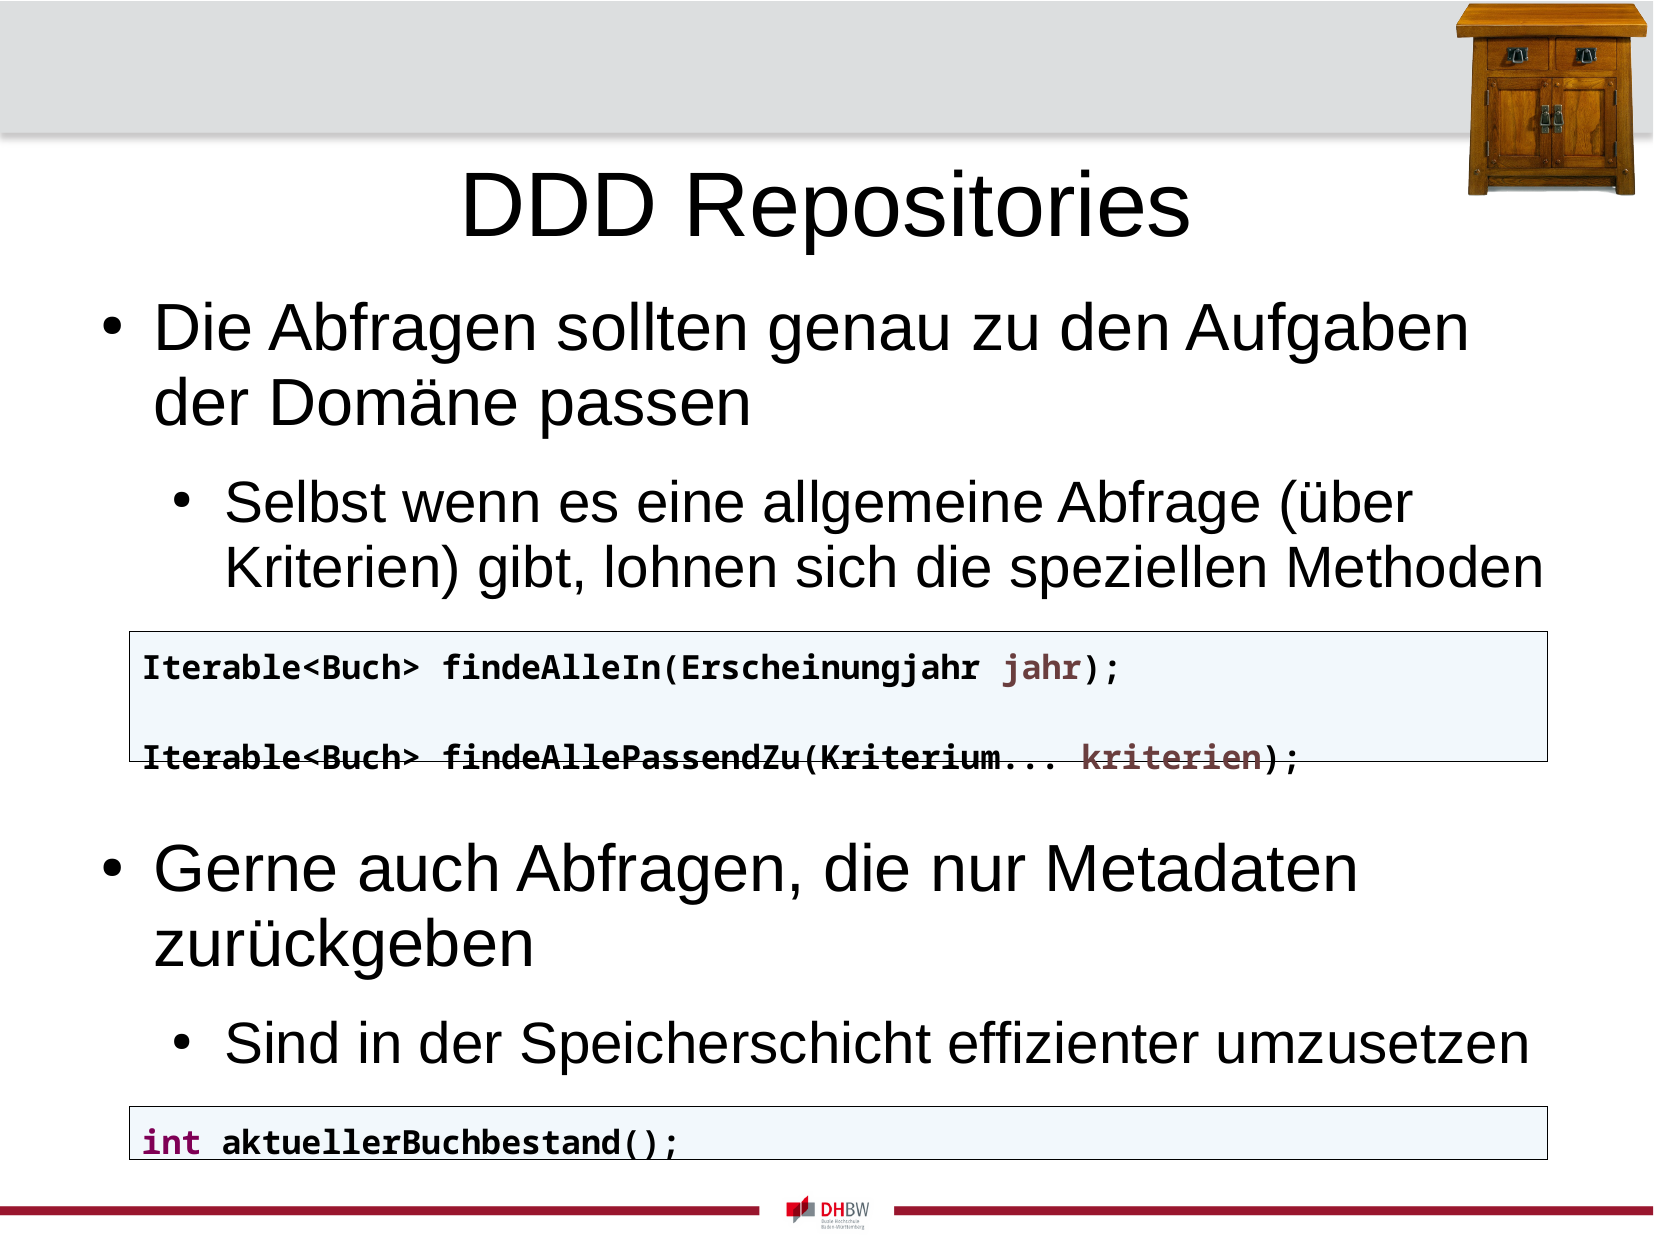

# DDD Repositories
Die Abfragen sollten genau zu den Aufgaben der Domäne passen
Selbst wenn es eine allgemeine Abfrage (über Kriterien) gibt, lohnen sich die speziellen Methoden
Gerne auch Abfragen, die nur Metadaten zurückgeben
Sind in der Speicherschicht effizienter umzusetzen
Iterable<Buch> findeAlleIn(Erscheinungjahr jahr);
Iterable<Buch> findeAllePassendZu(Kriterium... kriterien);
int aktuellerBuchbestand();